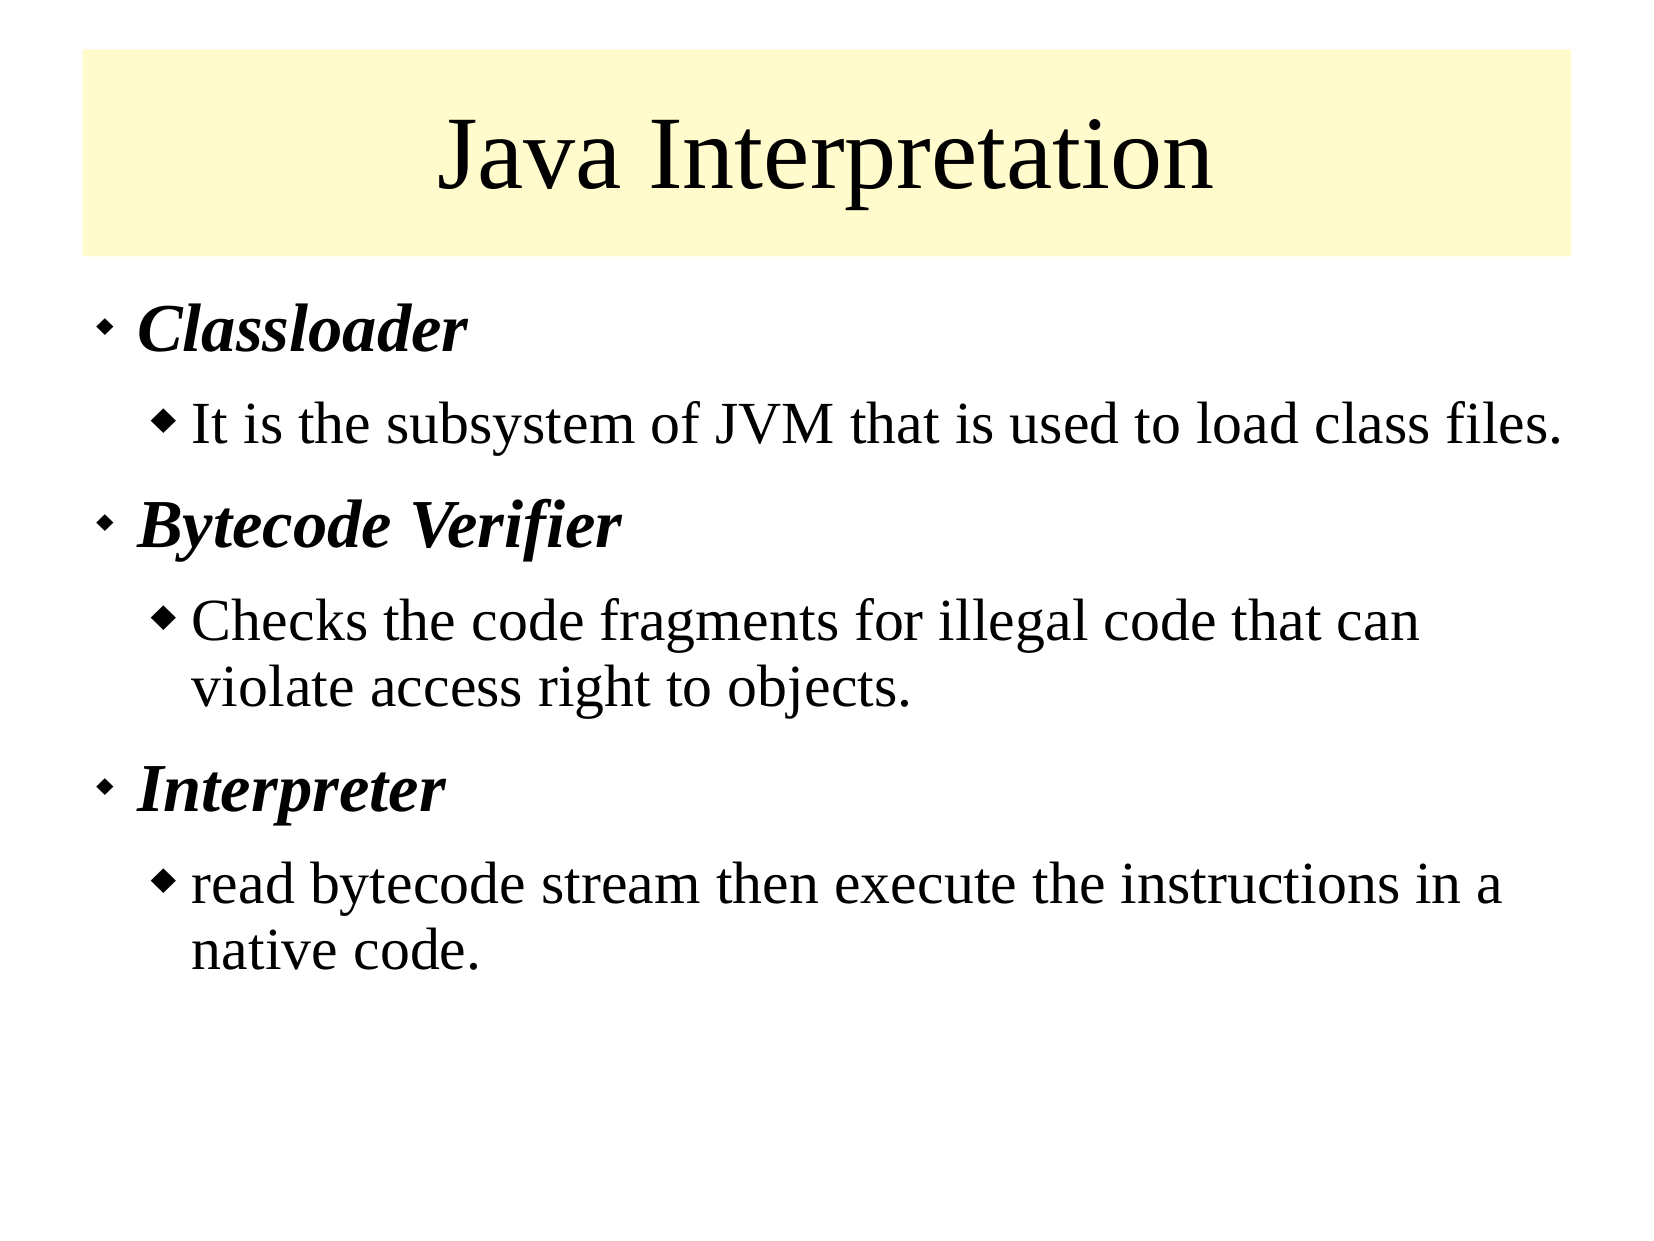

# Java Interpretation
Classloader
It is the subsystem of JVM that is used to load class files.
Bytecode Verifier
Checks the code fragments for illegal code that can violate access right to objects.
Interpreter
read bytecode stream then execute the instructions in a native code.